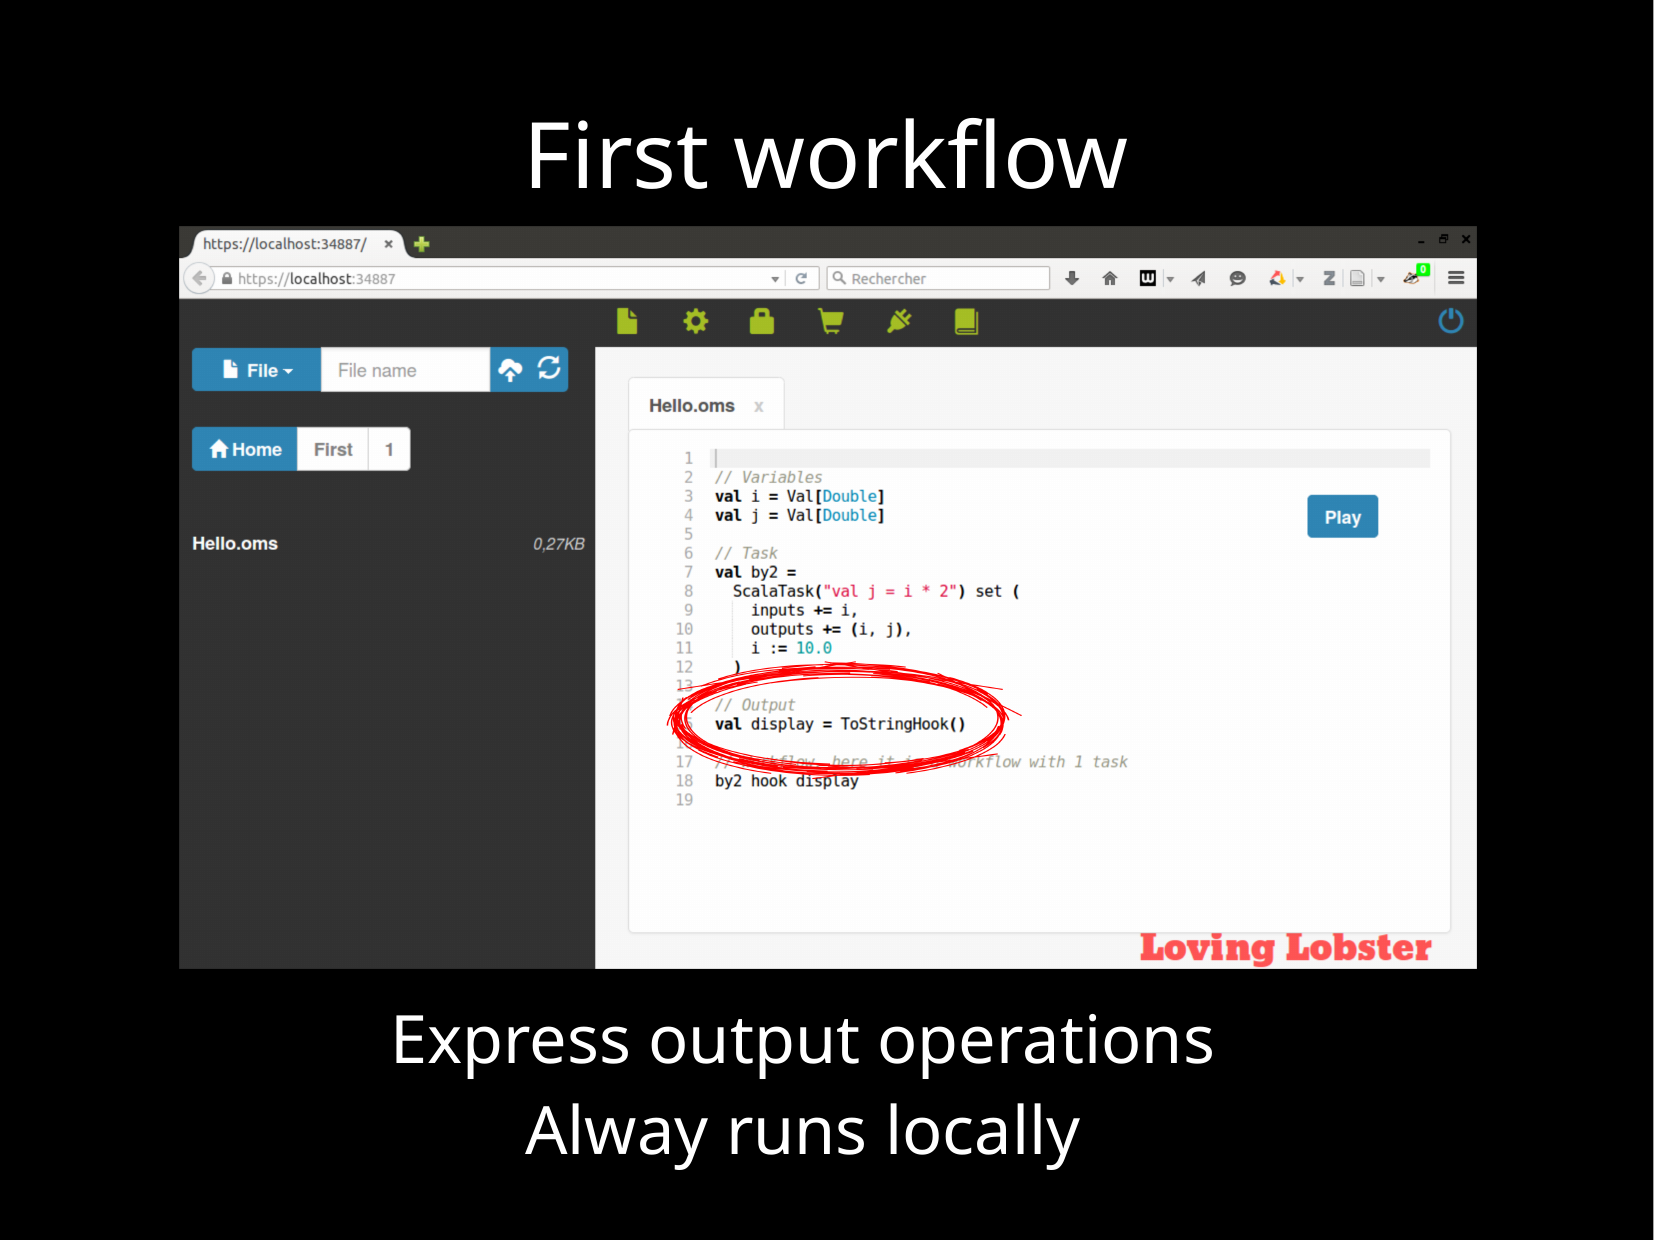

# First workflow
Express output operations
Alway runs locally